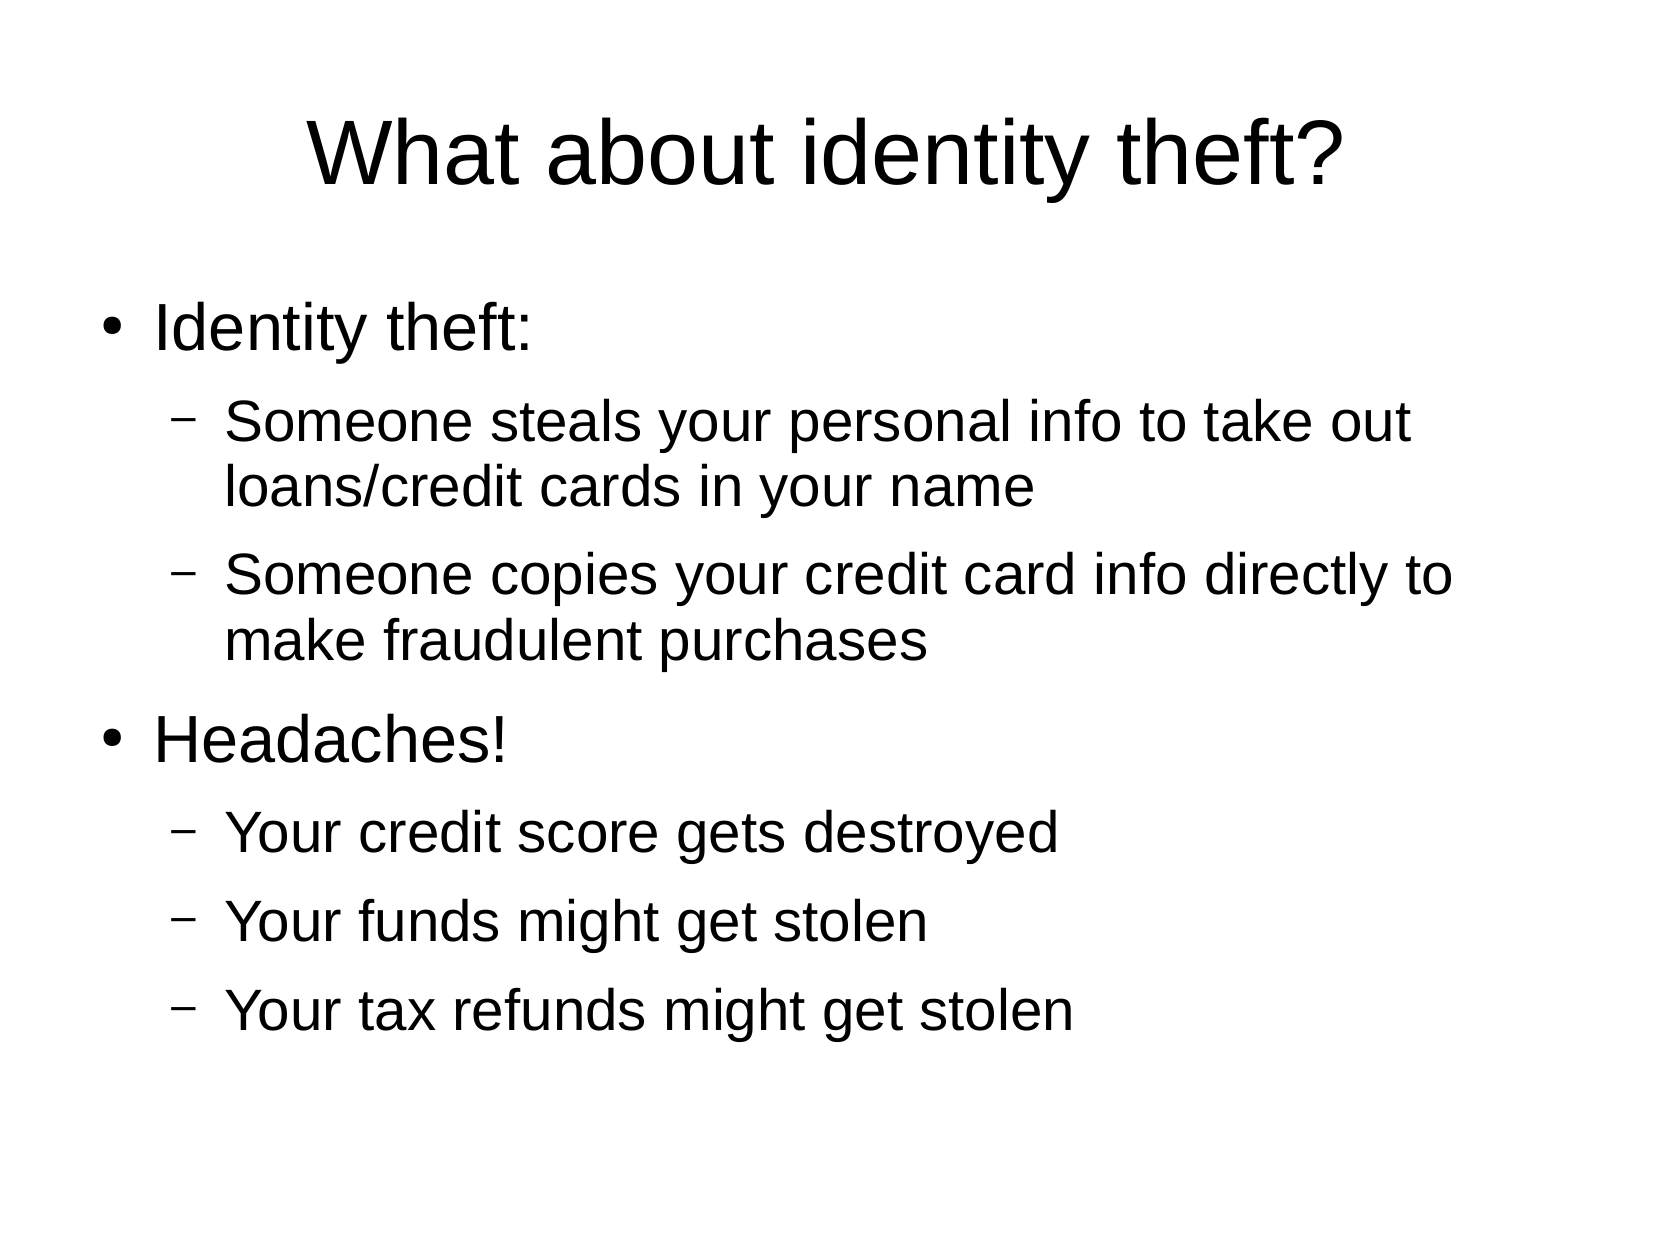

# What about identity theft?
Identity theft:
Someone steals your personal info to take out loans/credit cards in your name
Someone copies your credit card info directly to make fraudulent purchases
Headaches!
Your credit score gets destroyed
Your funds might get stolen
Your tax refunds might get stolen